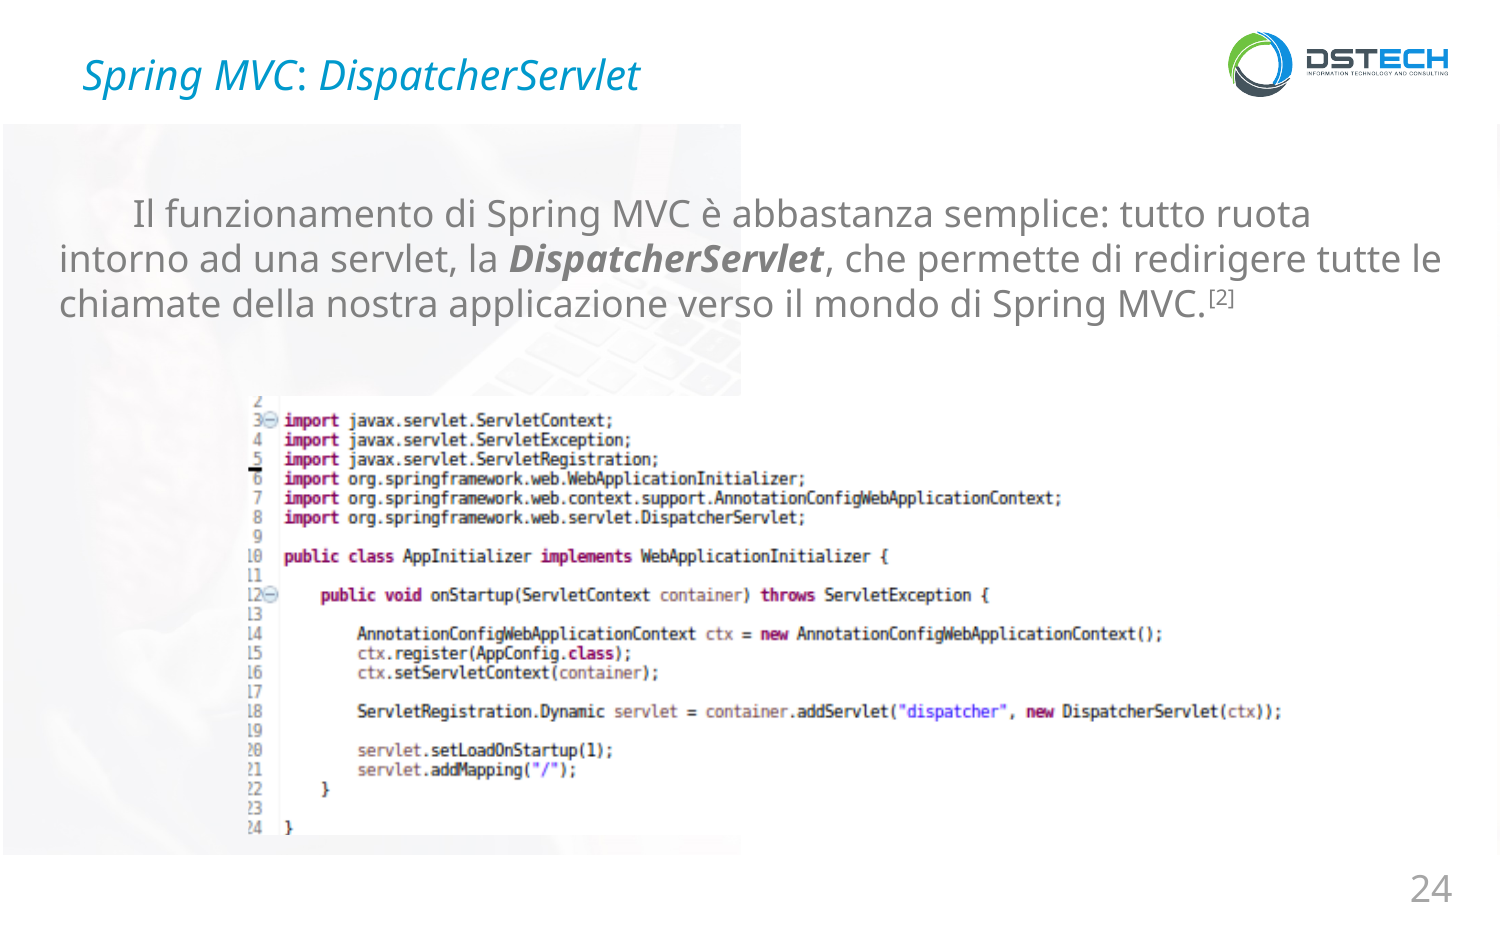

Spring MVC: DispatcherServlet
	Il funzionamento di Spring MVC è abbastanza semplice: tutto ruota intorno ad una servlet, la DispatcherServlet, che permette di redirigere tutte le chiamate della nostra applicazione verso il mondo di Spring MVC.[2]
24